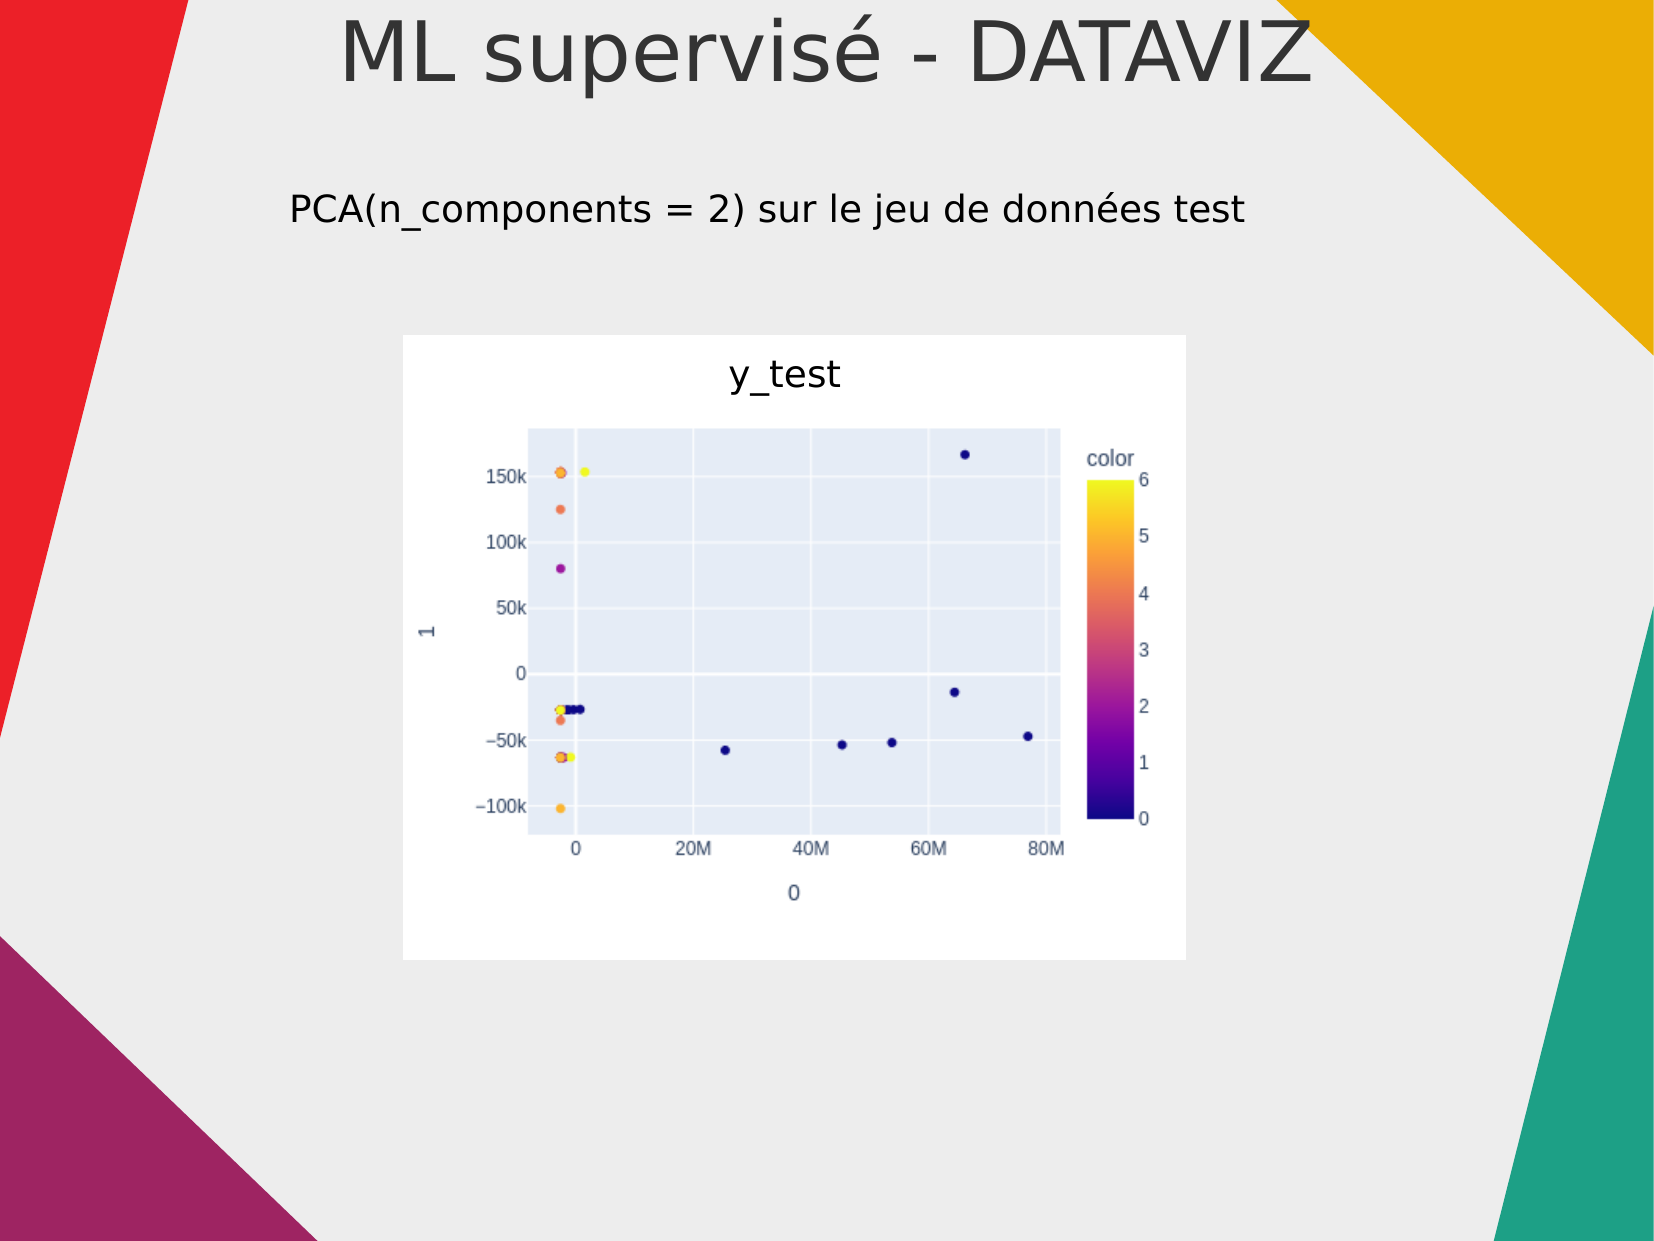

# ML supervisé - DATAVIZ
PCA(n_components = 2) sur le jeu de données test
y_test